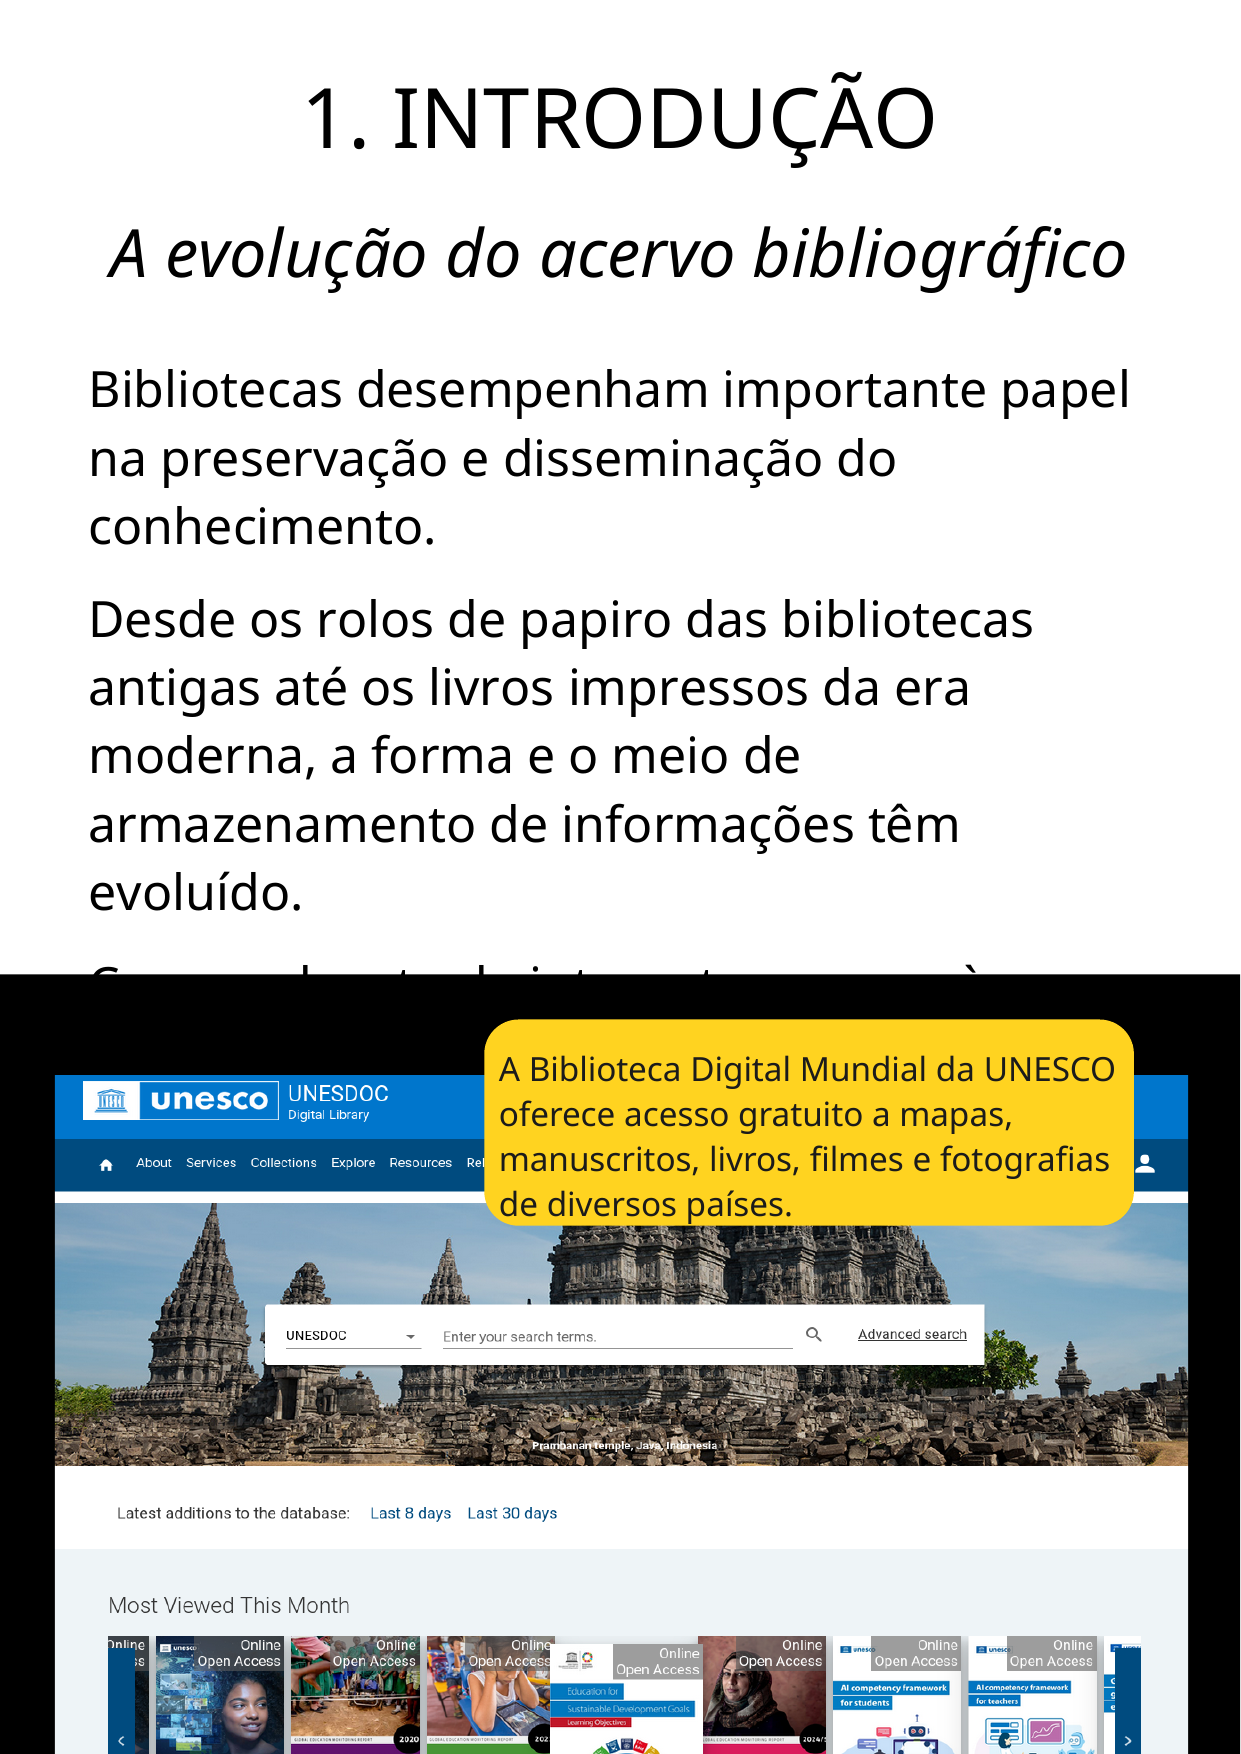

1. INTRODUÇÃO
A evolução do acervo bibliográfico
Bibliotecas desempenham importante papel na preservação e disseminação do conhecimento.
Desde os rolos de papiro das bibliotecas antigas até os livros impressos da era moderna, a forma e o meio de armazenamento de informações têm evoluído.
Com o advento da internet, o acesso à informação foi amplificado, levando à digitalização e à criação de bibliotecas digitais.
A Biblioteca Digital Mundial da UNESCOoferece acesso gratuito a mapas, manuscritos, livros, filmes e fotografias de diversos países.